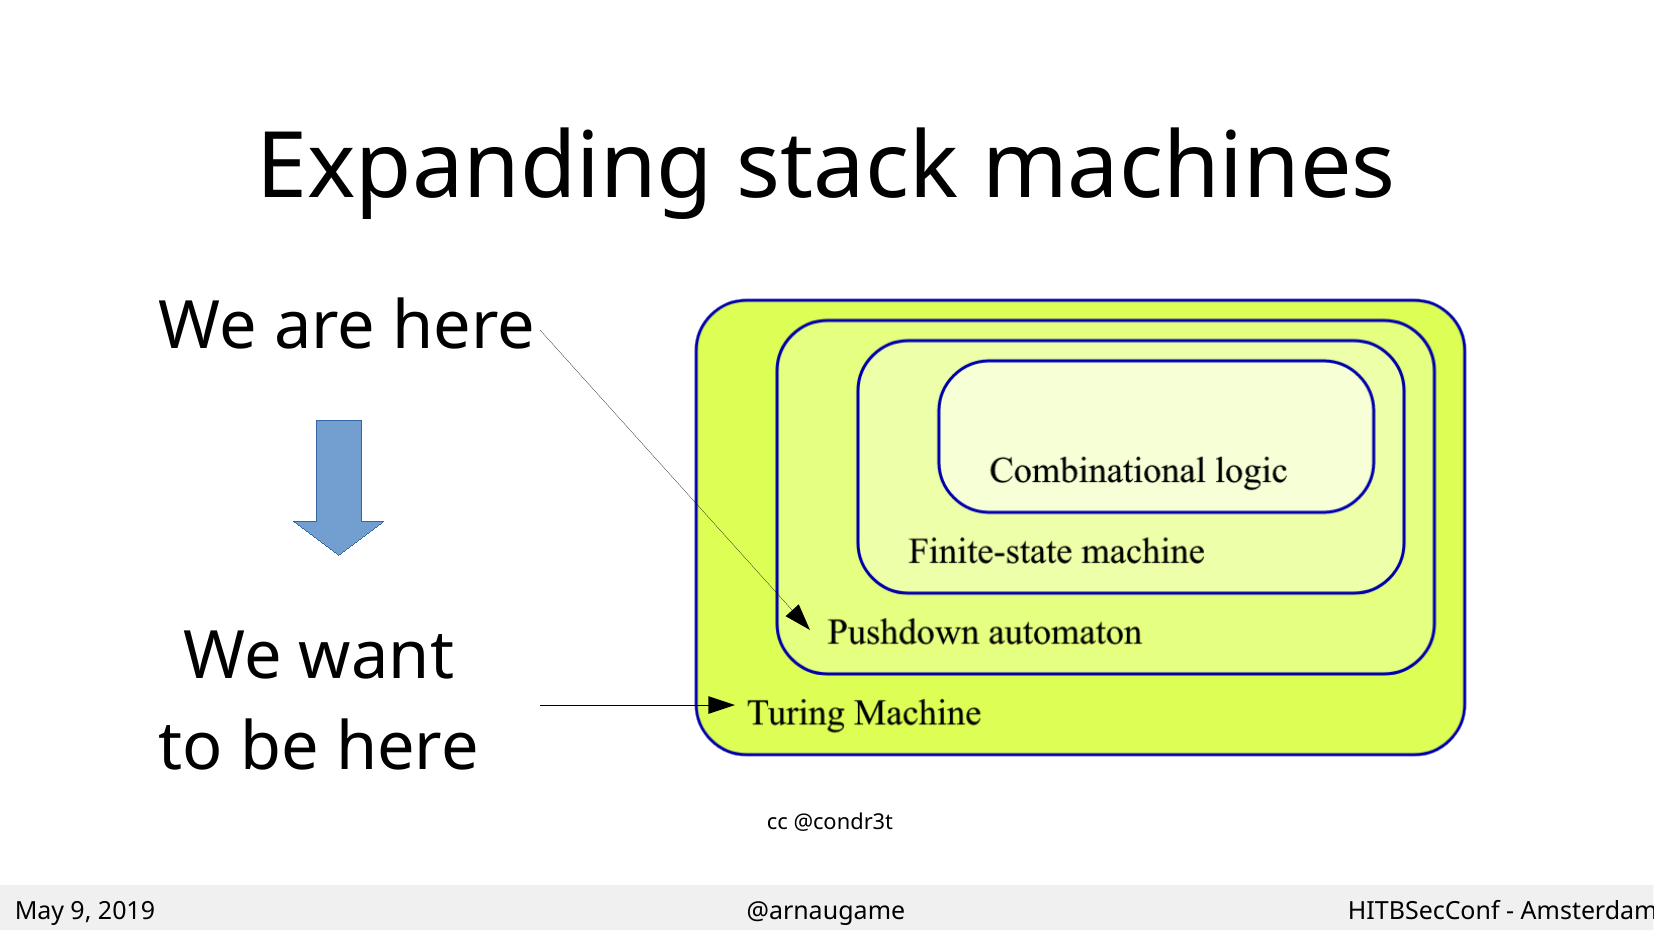

# Expanding stack machines
We are here
We want to be here
cc @condr3t
May 9, 2019
@arnaugamez
HITBSecConf - Amsterdam